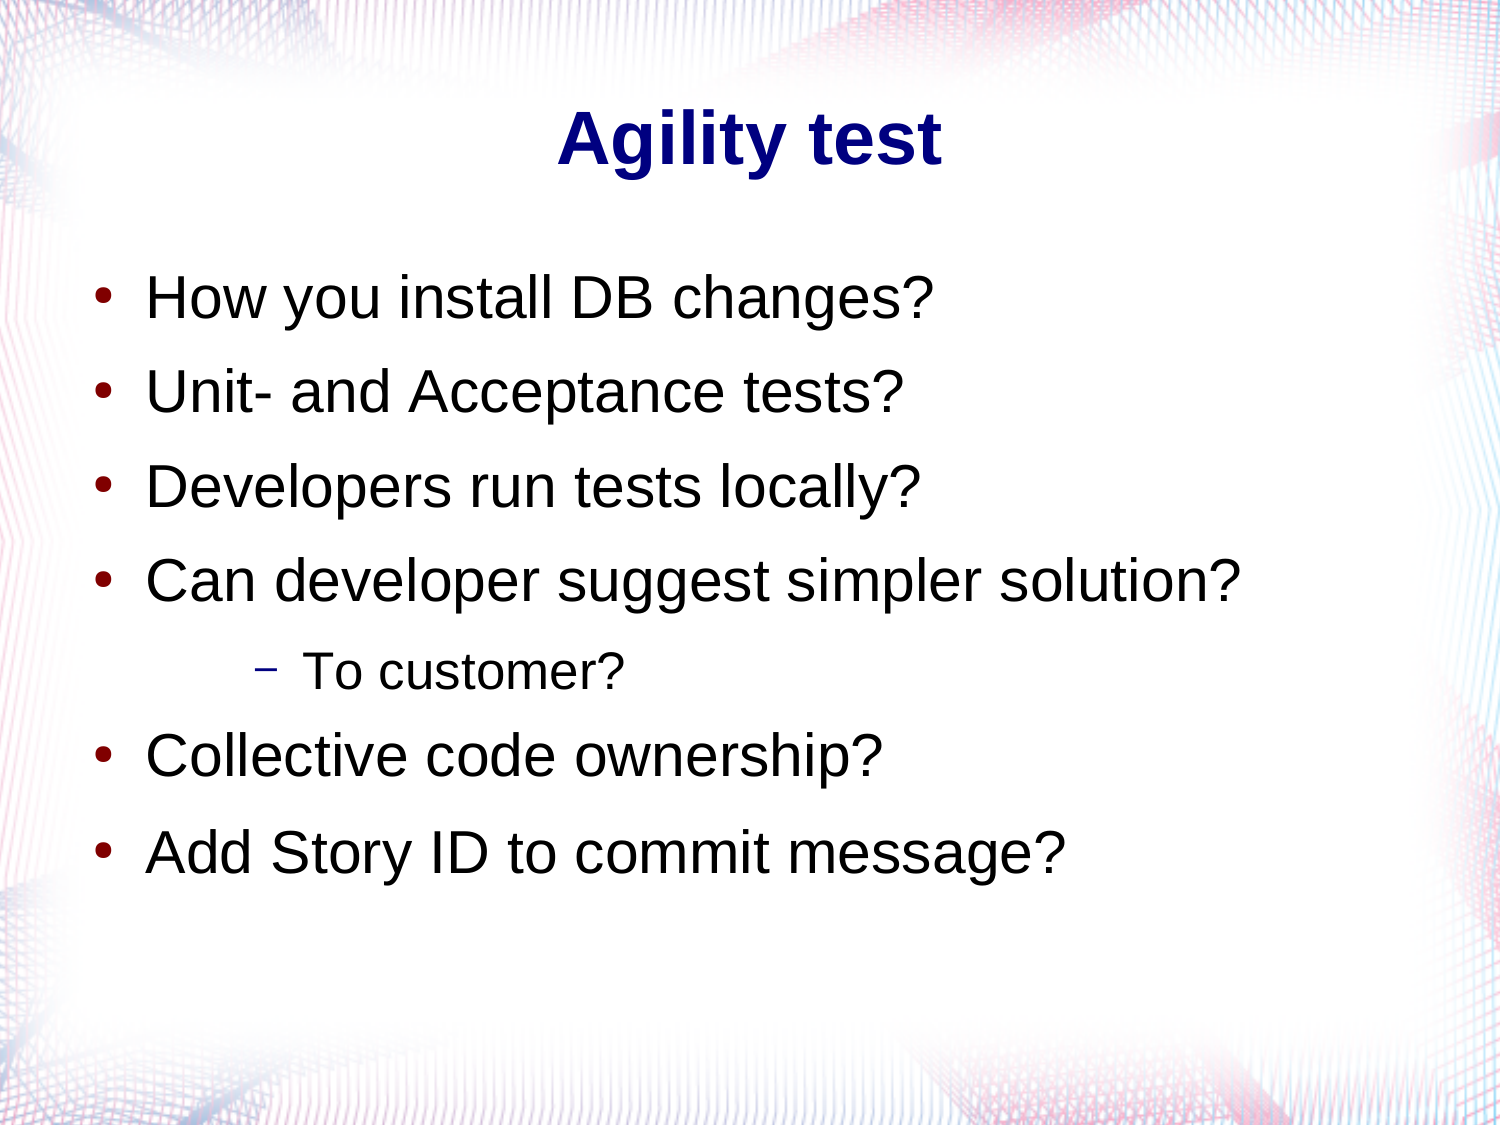

# Agility test
How you install DB changes?
Unit- and Acceptance tests?
Developers run tests locally?
Can developer suggest simpler solution?
To customer?
Collective code ownership?
Add Story ID to commit message?